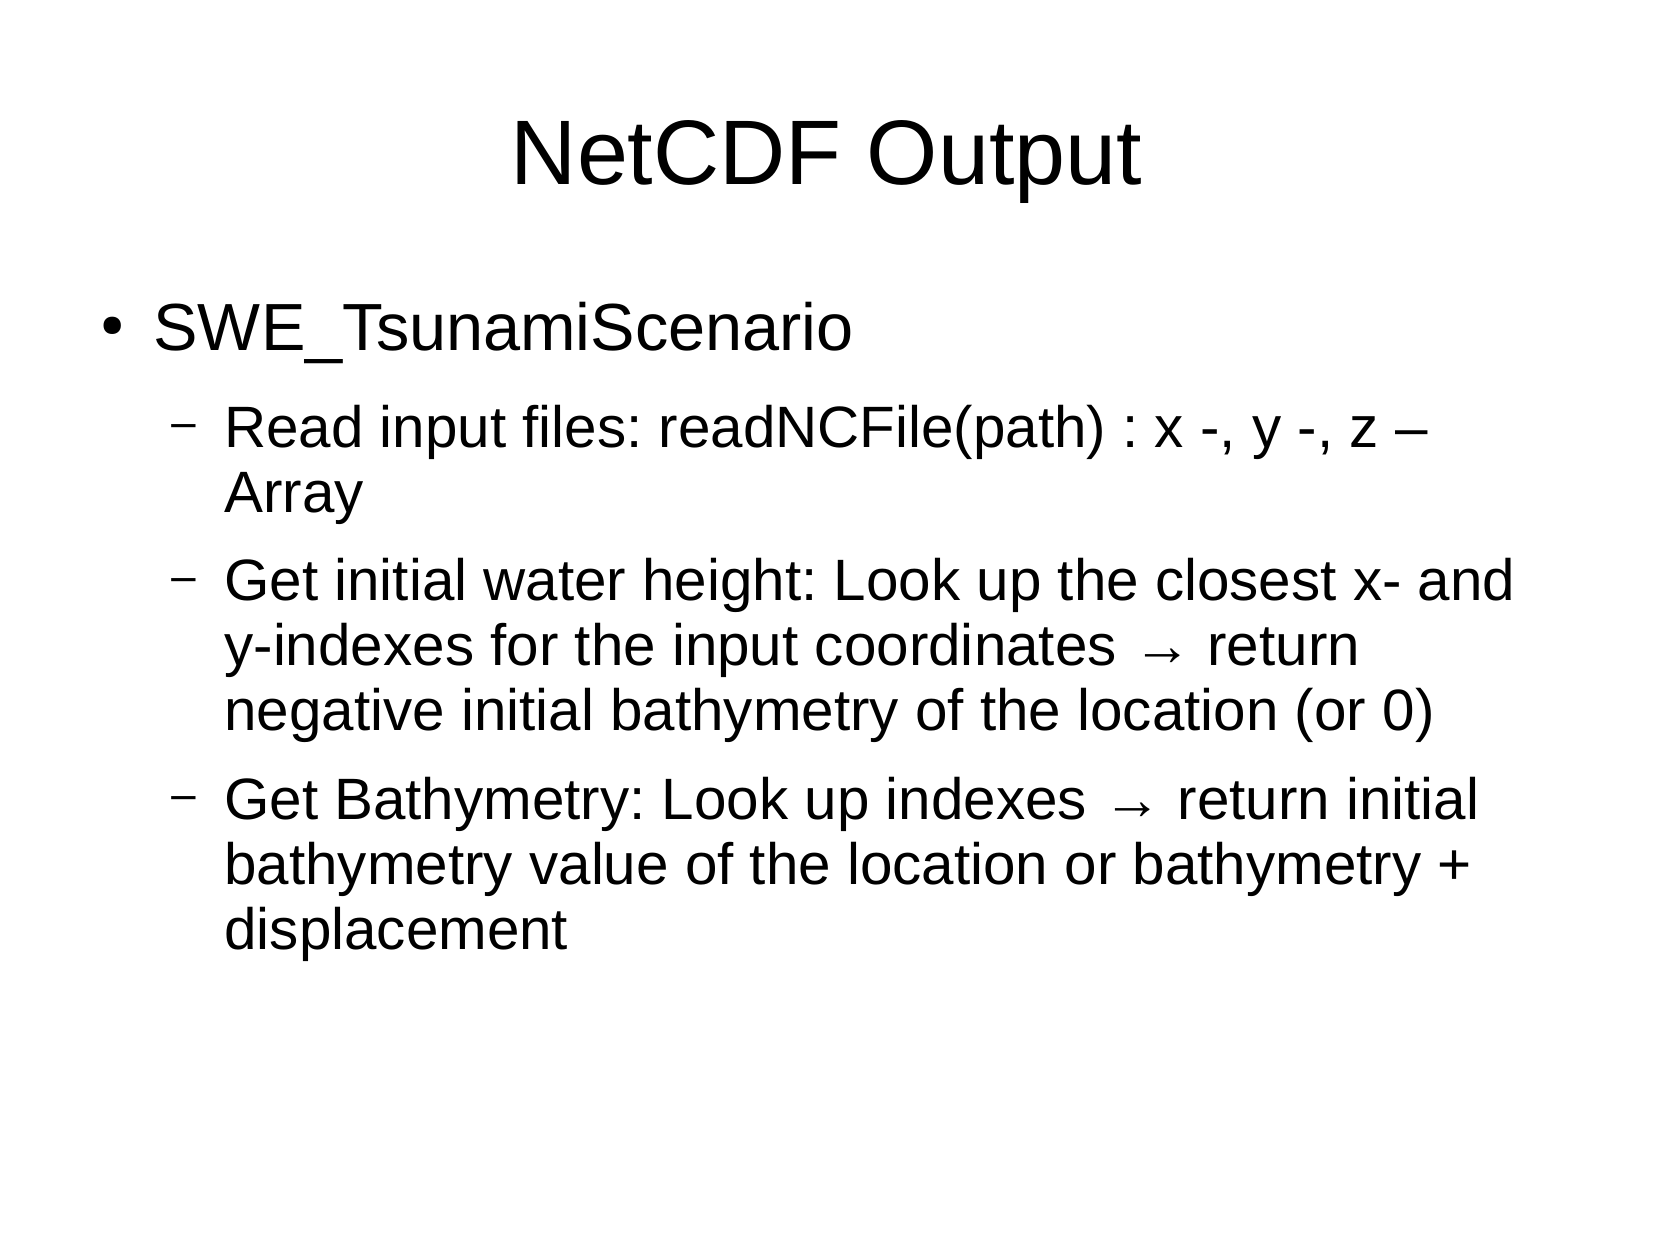

# NetCDF Output
SWE_TsunamiScenario
Read input files: readNCFile(path) : x -, y -, z – Array
Get initial water height: Look up the closest x- and y-indexes for the input coordinates → return negative initial bathymetry of the location (or 0)
Get Bathymetry: Look up indexes → return initial bathymetry value of the location or bathymetry + displacement